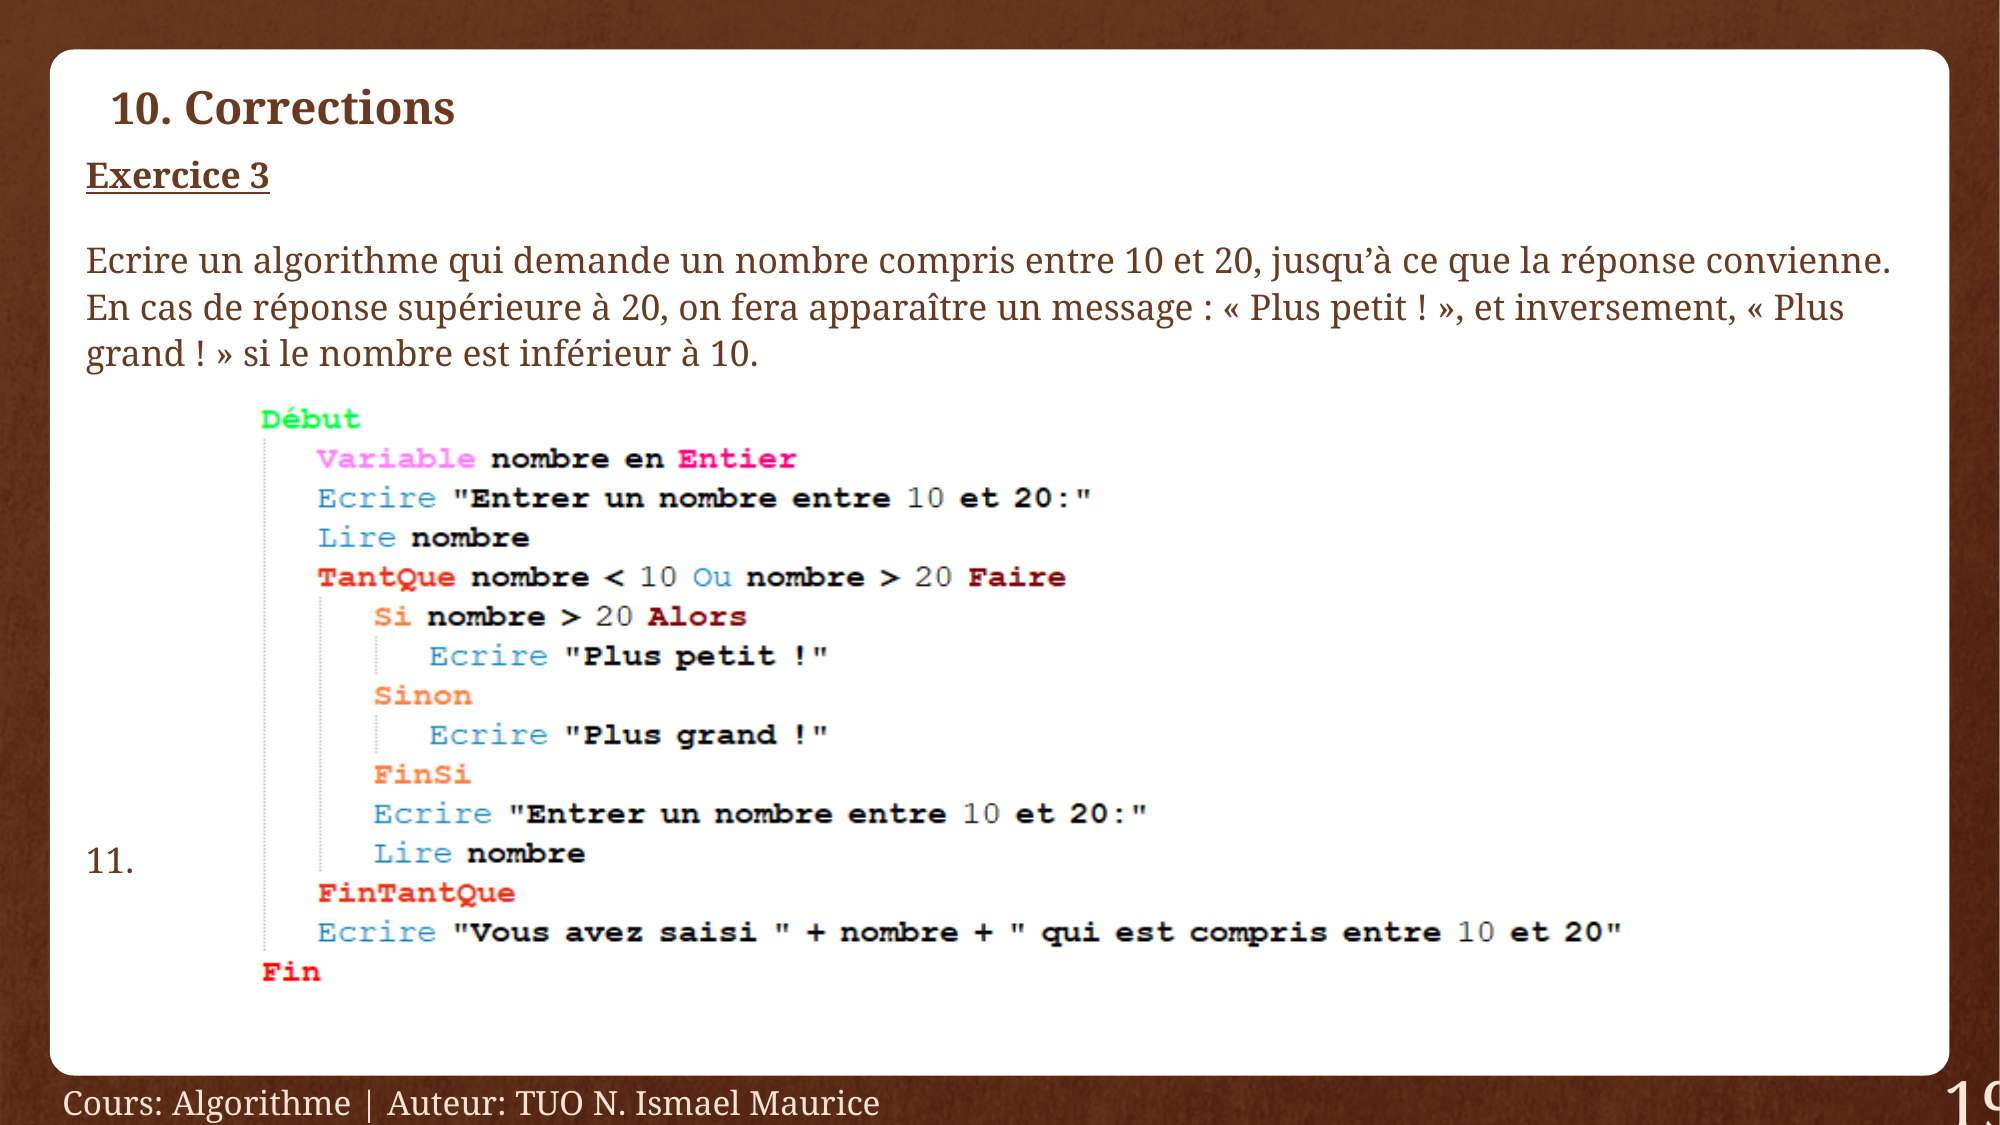

10. Corrections
# Exercice 3
Ecrire un algorithme qui demande un nombre compris entre 10 et 20, jusqu’à ce que la réponse convienne. En cas de réponse supérieure à 20, on fera apparaître un message : « Plus petit ! », et inversement, « Plus grand ! » si le nombre est inférieur à 10.
Cours: Algorithme | Auteur: TUO N. Ismael Maurice